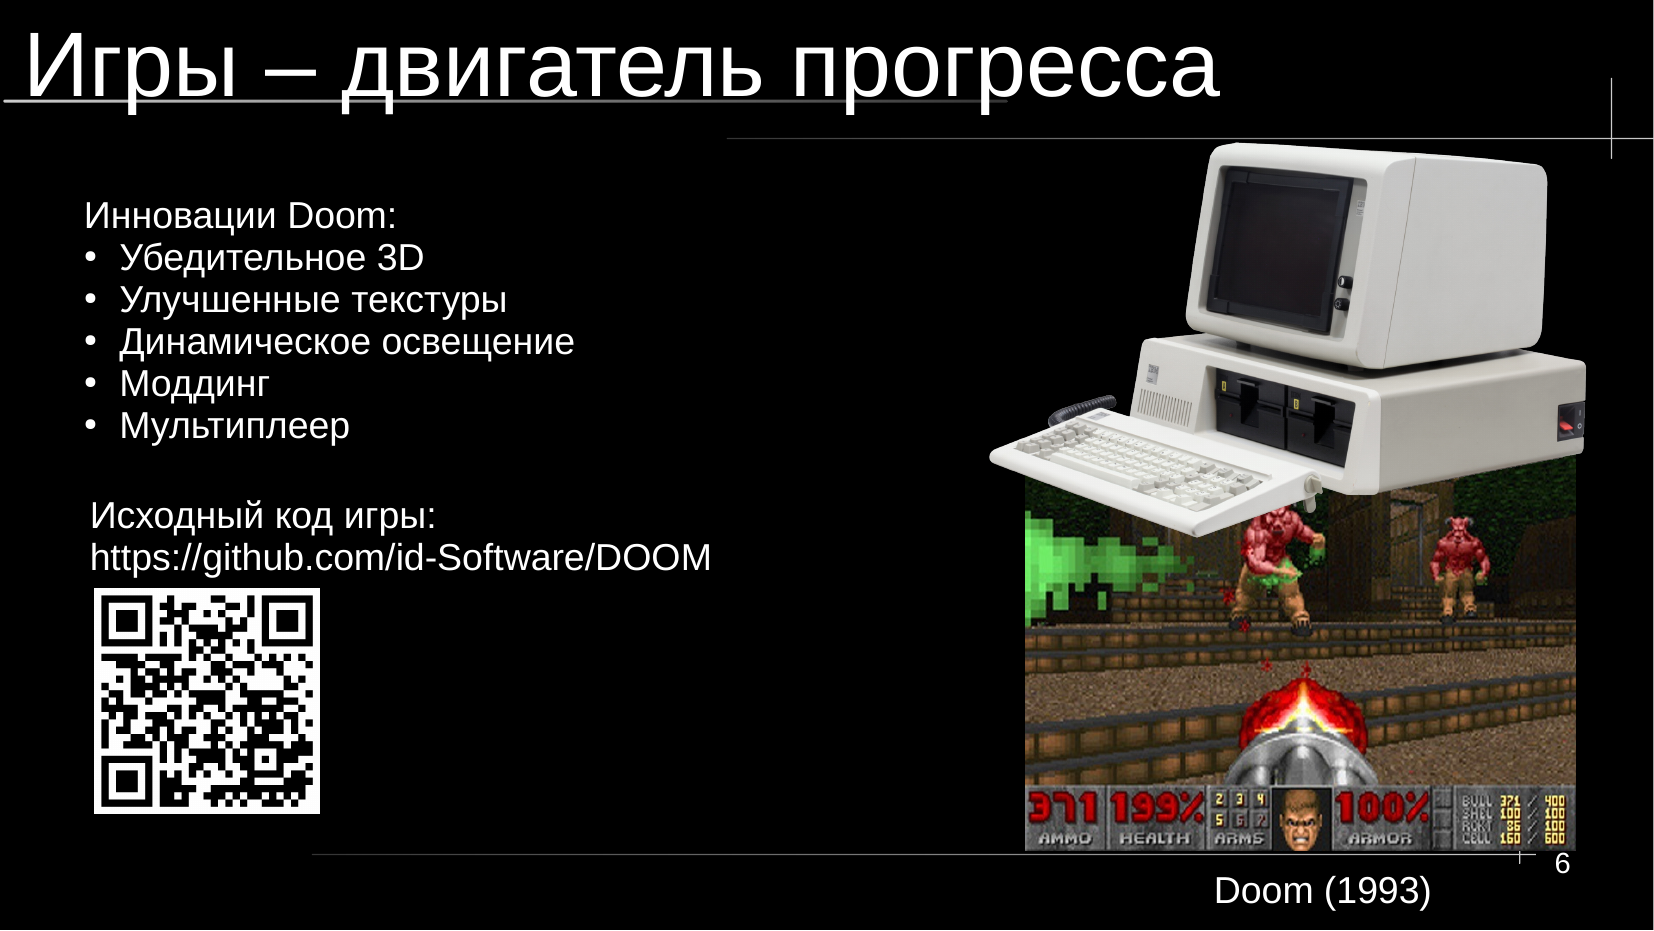

# Игры – двигатель прогресса
Инновации Doom:
Убедительное 3D
Улучшенные текстуры
Динамическое освещение
Моддинг
Мультиплеер
Исходный код игры:
https://github.com/id-Software/DOOM
6
Doom (1993)